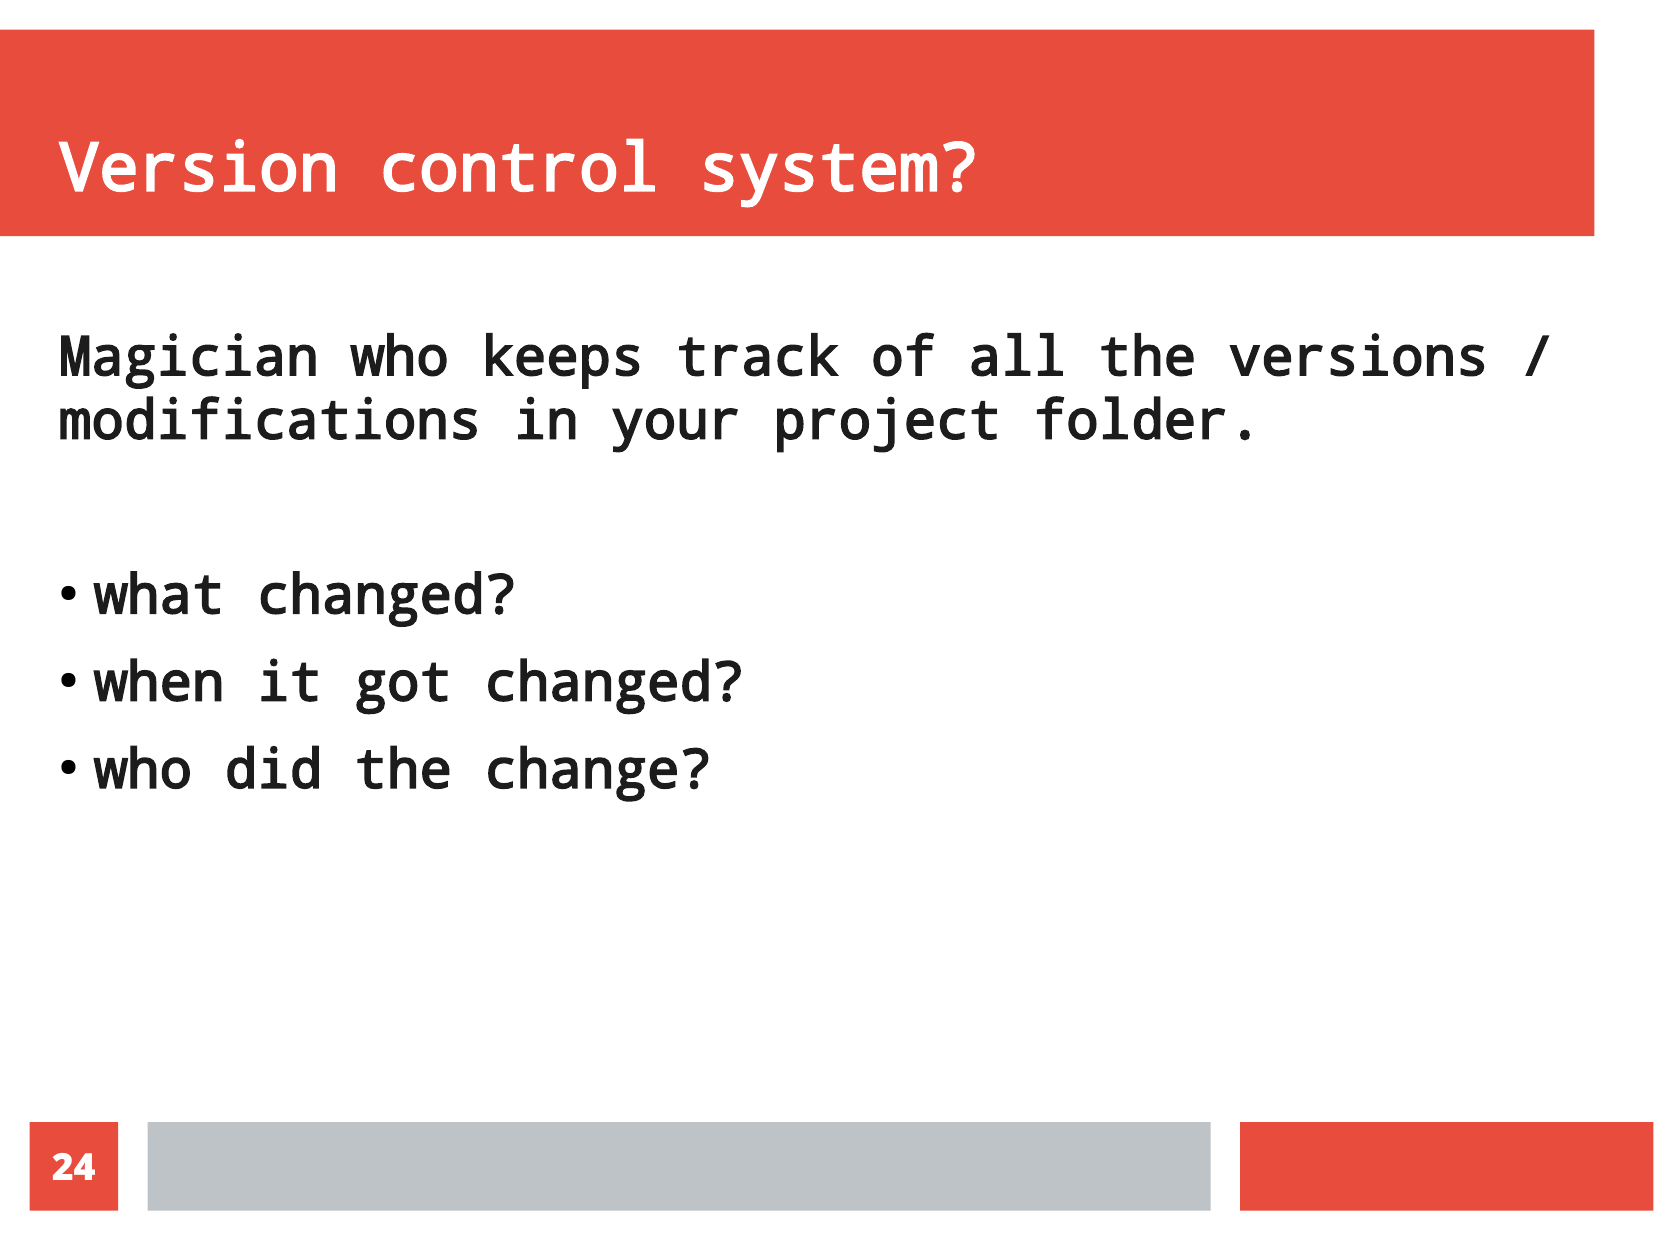

# Version control system?
Magician who keeps track of all the versions / modifications in your project folder.
what changed?
when it got changed?
who did the change?
24